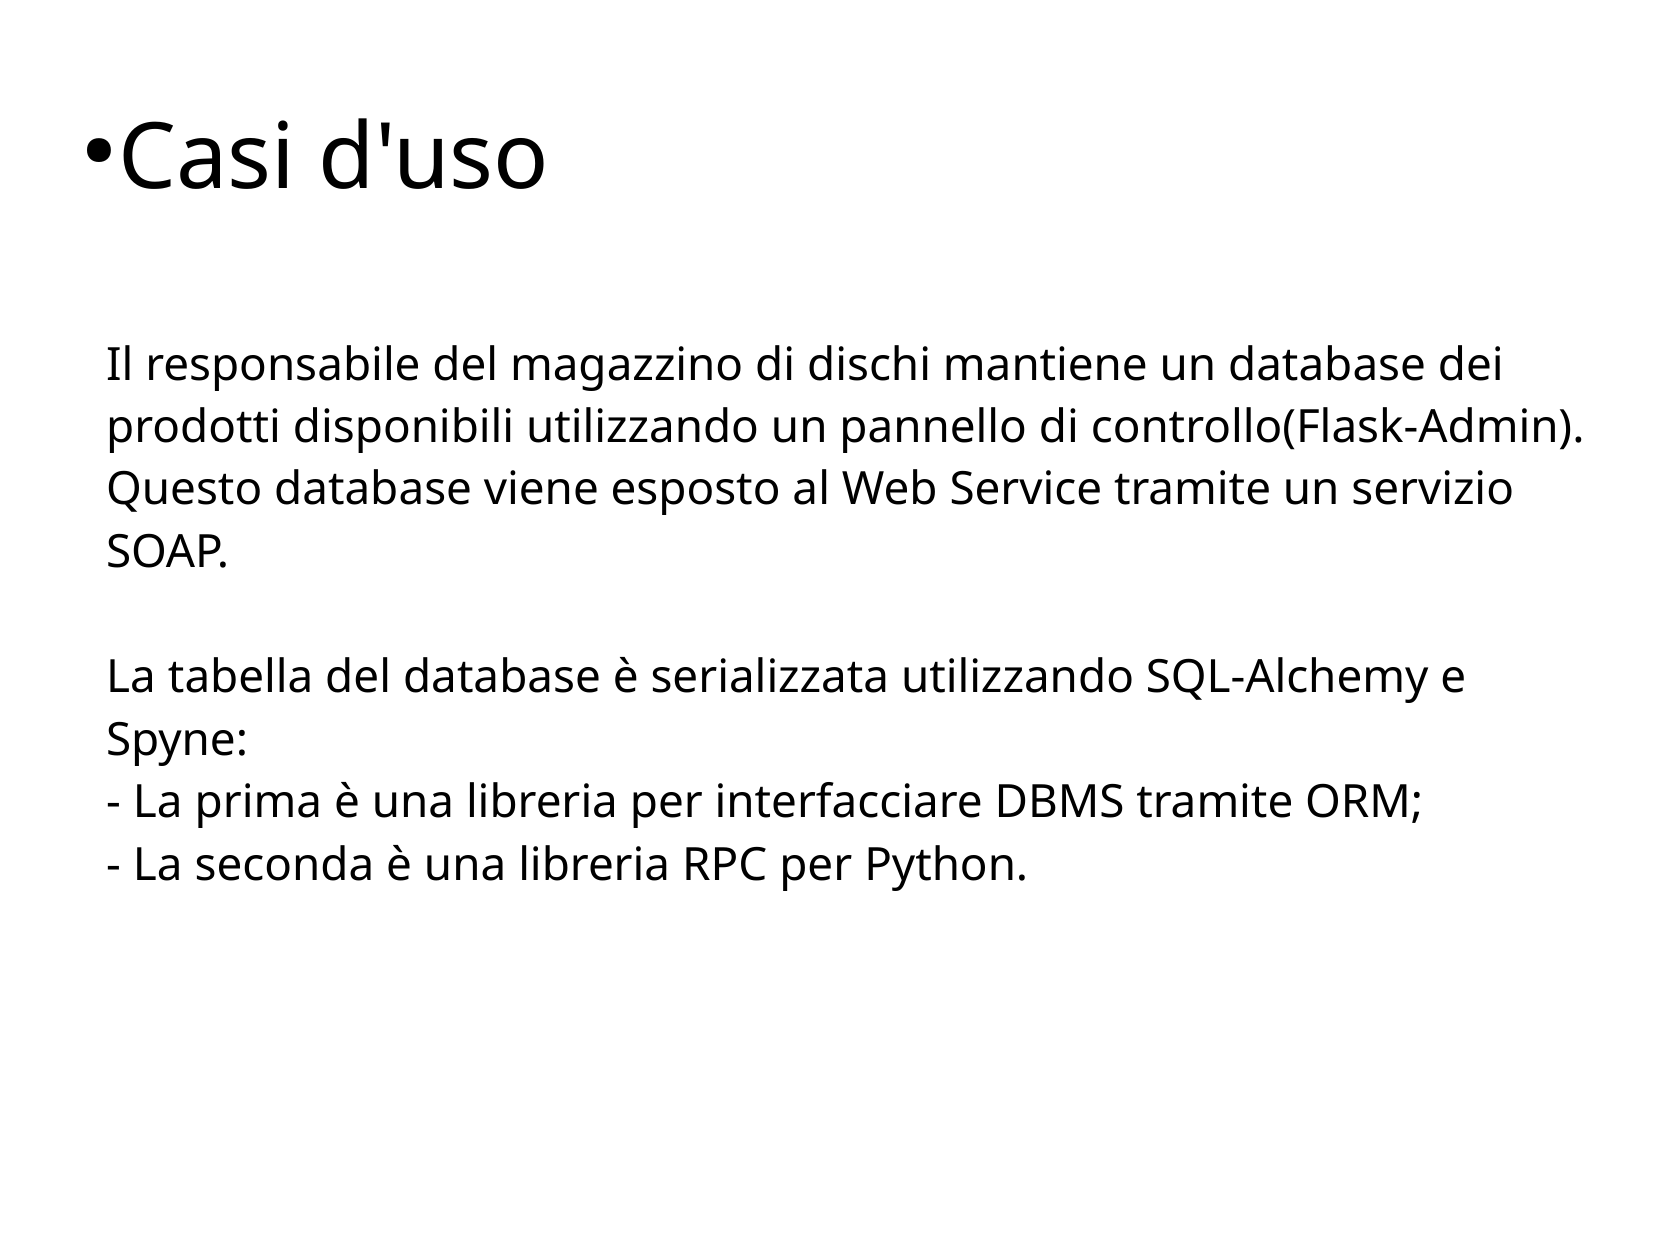

# Casi d'uso
Il responsabile del magazzino di dischi mantiene un database dei prodotti disponibili utilizzando un pannello di controllo(Flask-Admin).
Questo database viene esposto al Web Service tramite un servizio SOAP.
La tabella del database è serializzata utilizzando SQL-Alchemy e Spyne:
- La prima è una libreria per interfacciare DBMS tramite ORM;
- La seconda è una libreria RPC per Python.